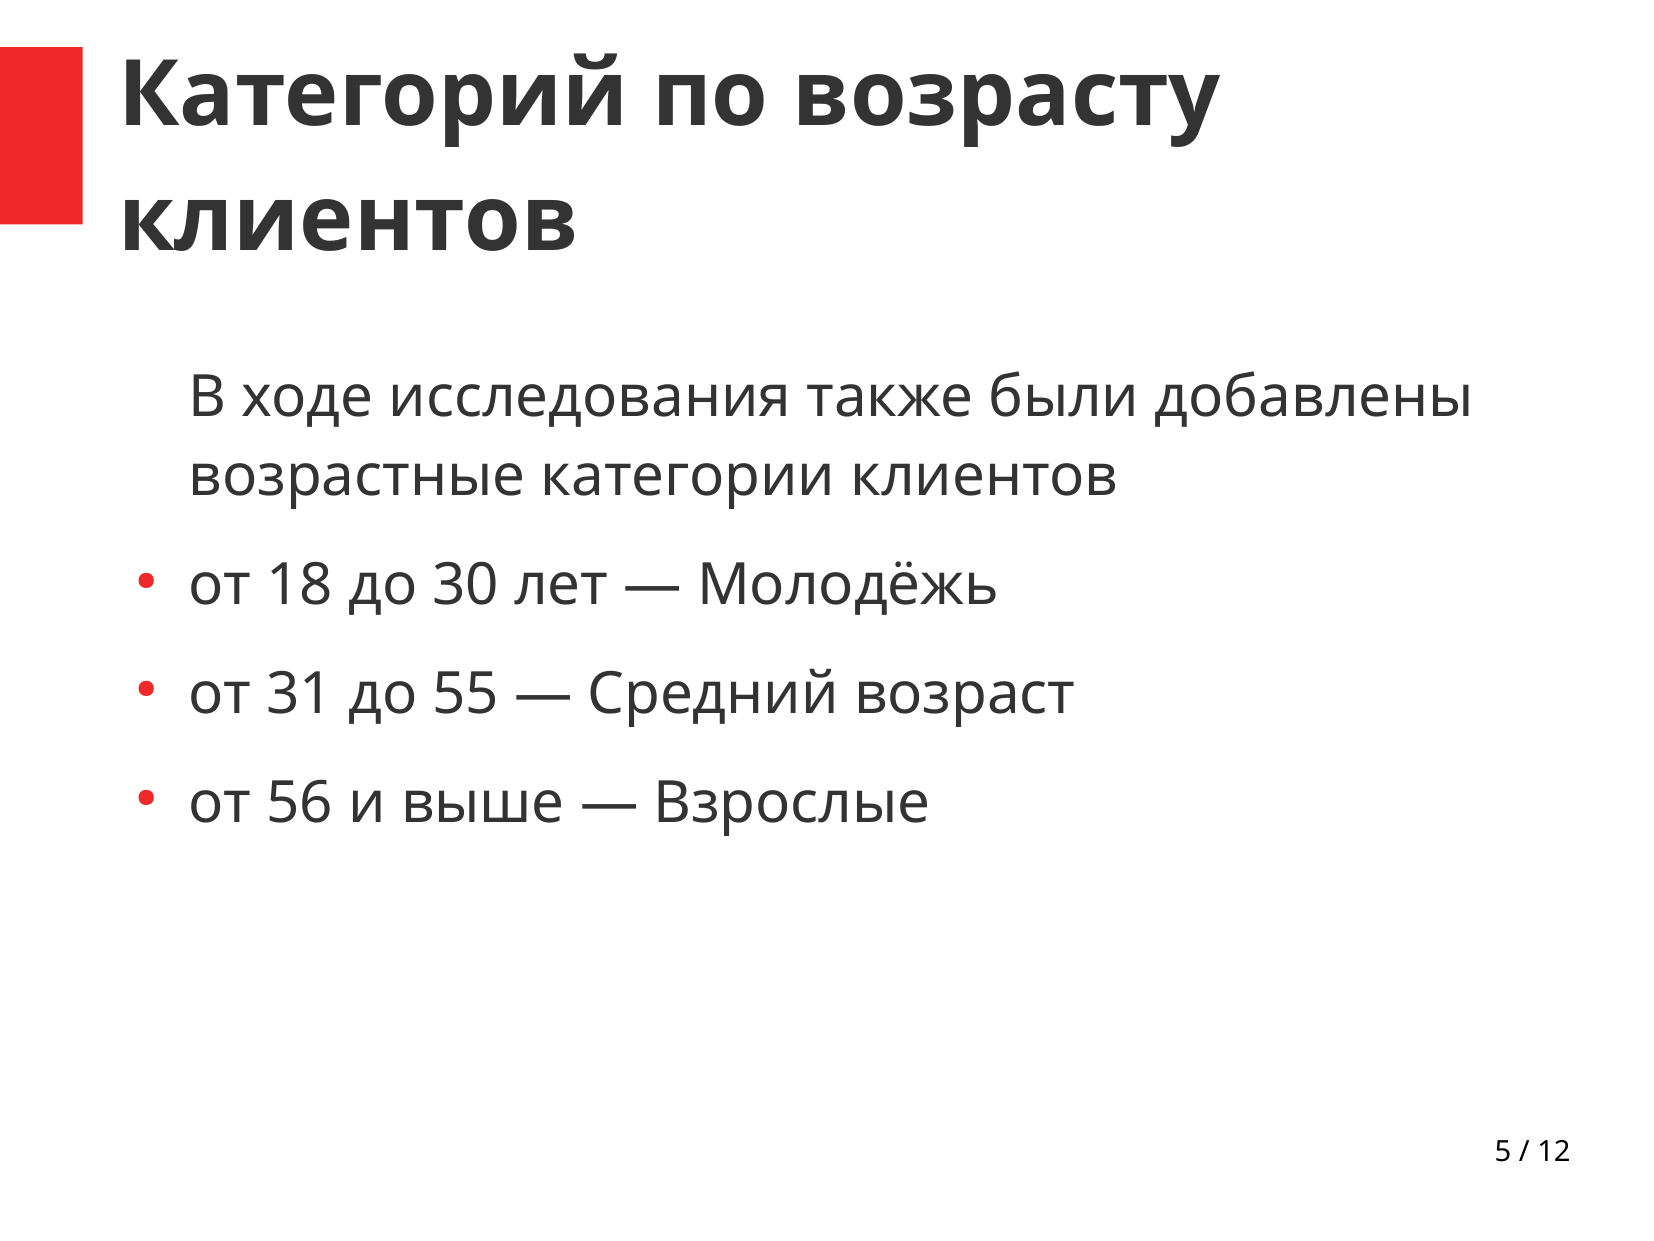

# Категорий по возрасту клиентов
В ходе исследования также были добавлены возрастные категории клиентов
от 18 до 30 лет — Молодёжь
от 31 до 55 — Средний возраст
от 56 и выше — Взрослые
5